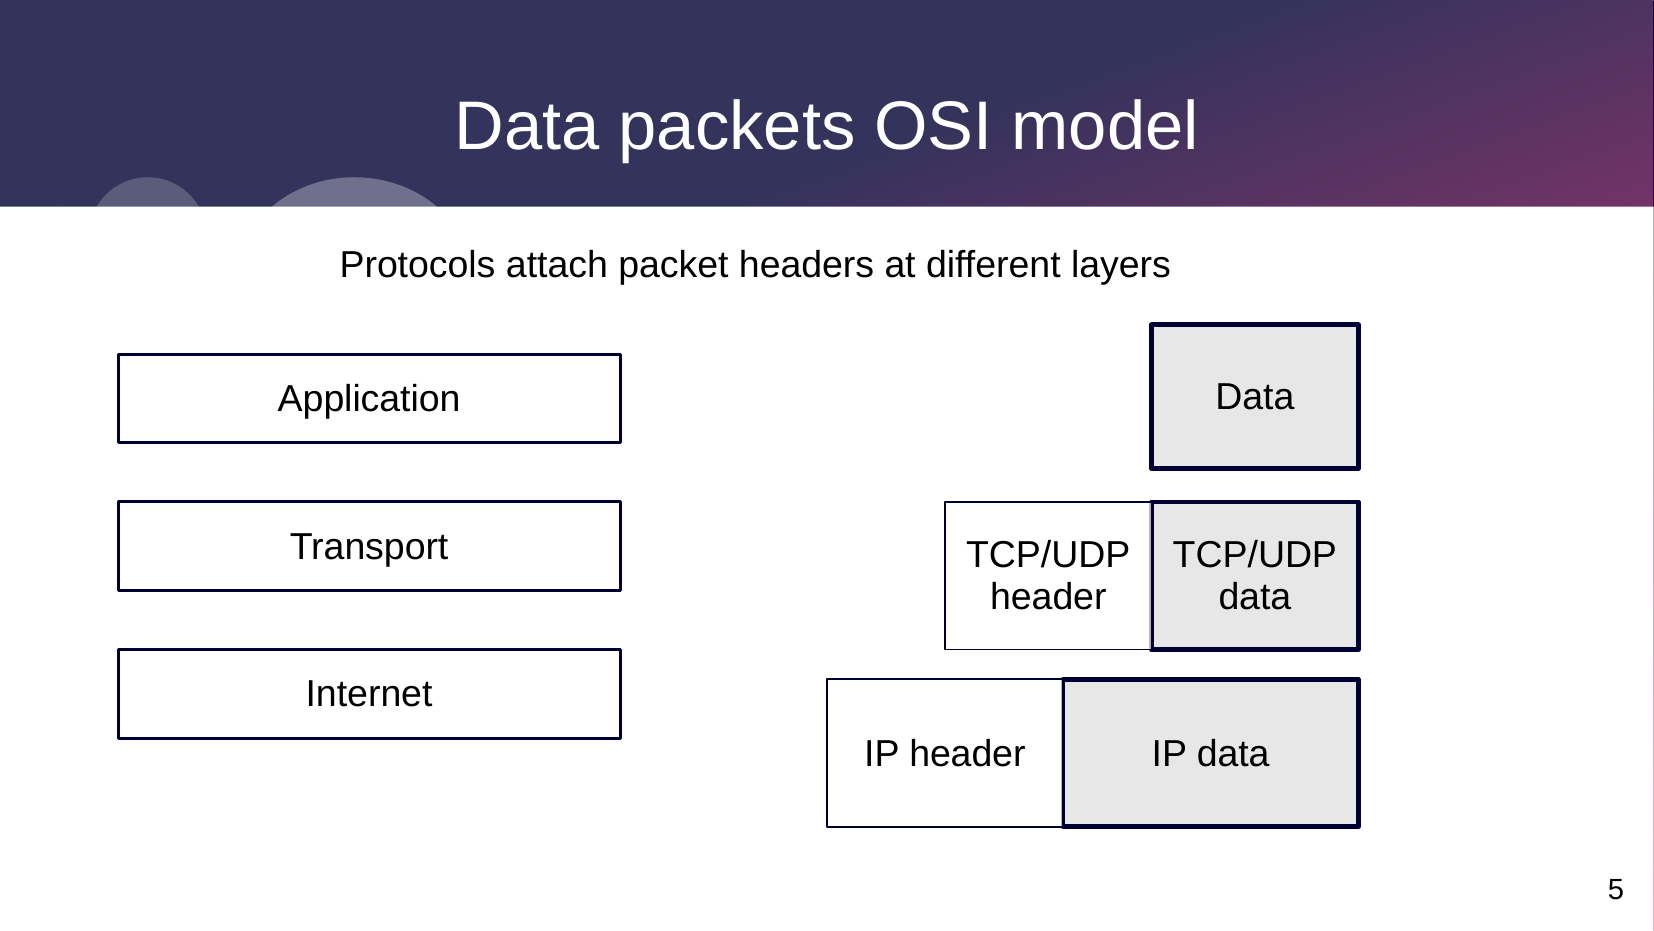

# Data packets OSI model
Protocols attach packet headers at different layers
Data
Application
Transport
TCP/UDP
header
TCP/UDP
data
Internet
IP header
IP data